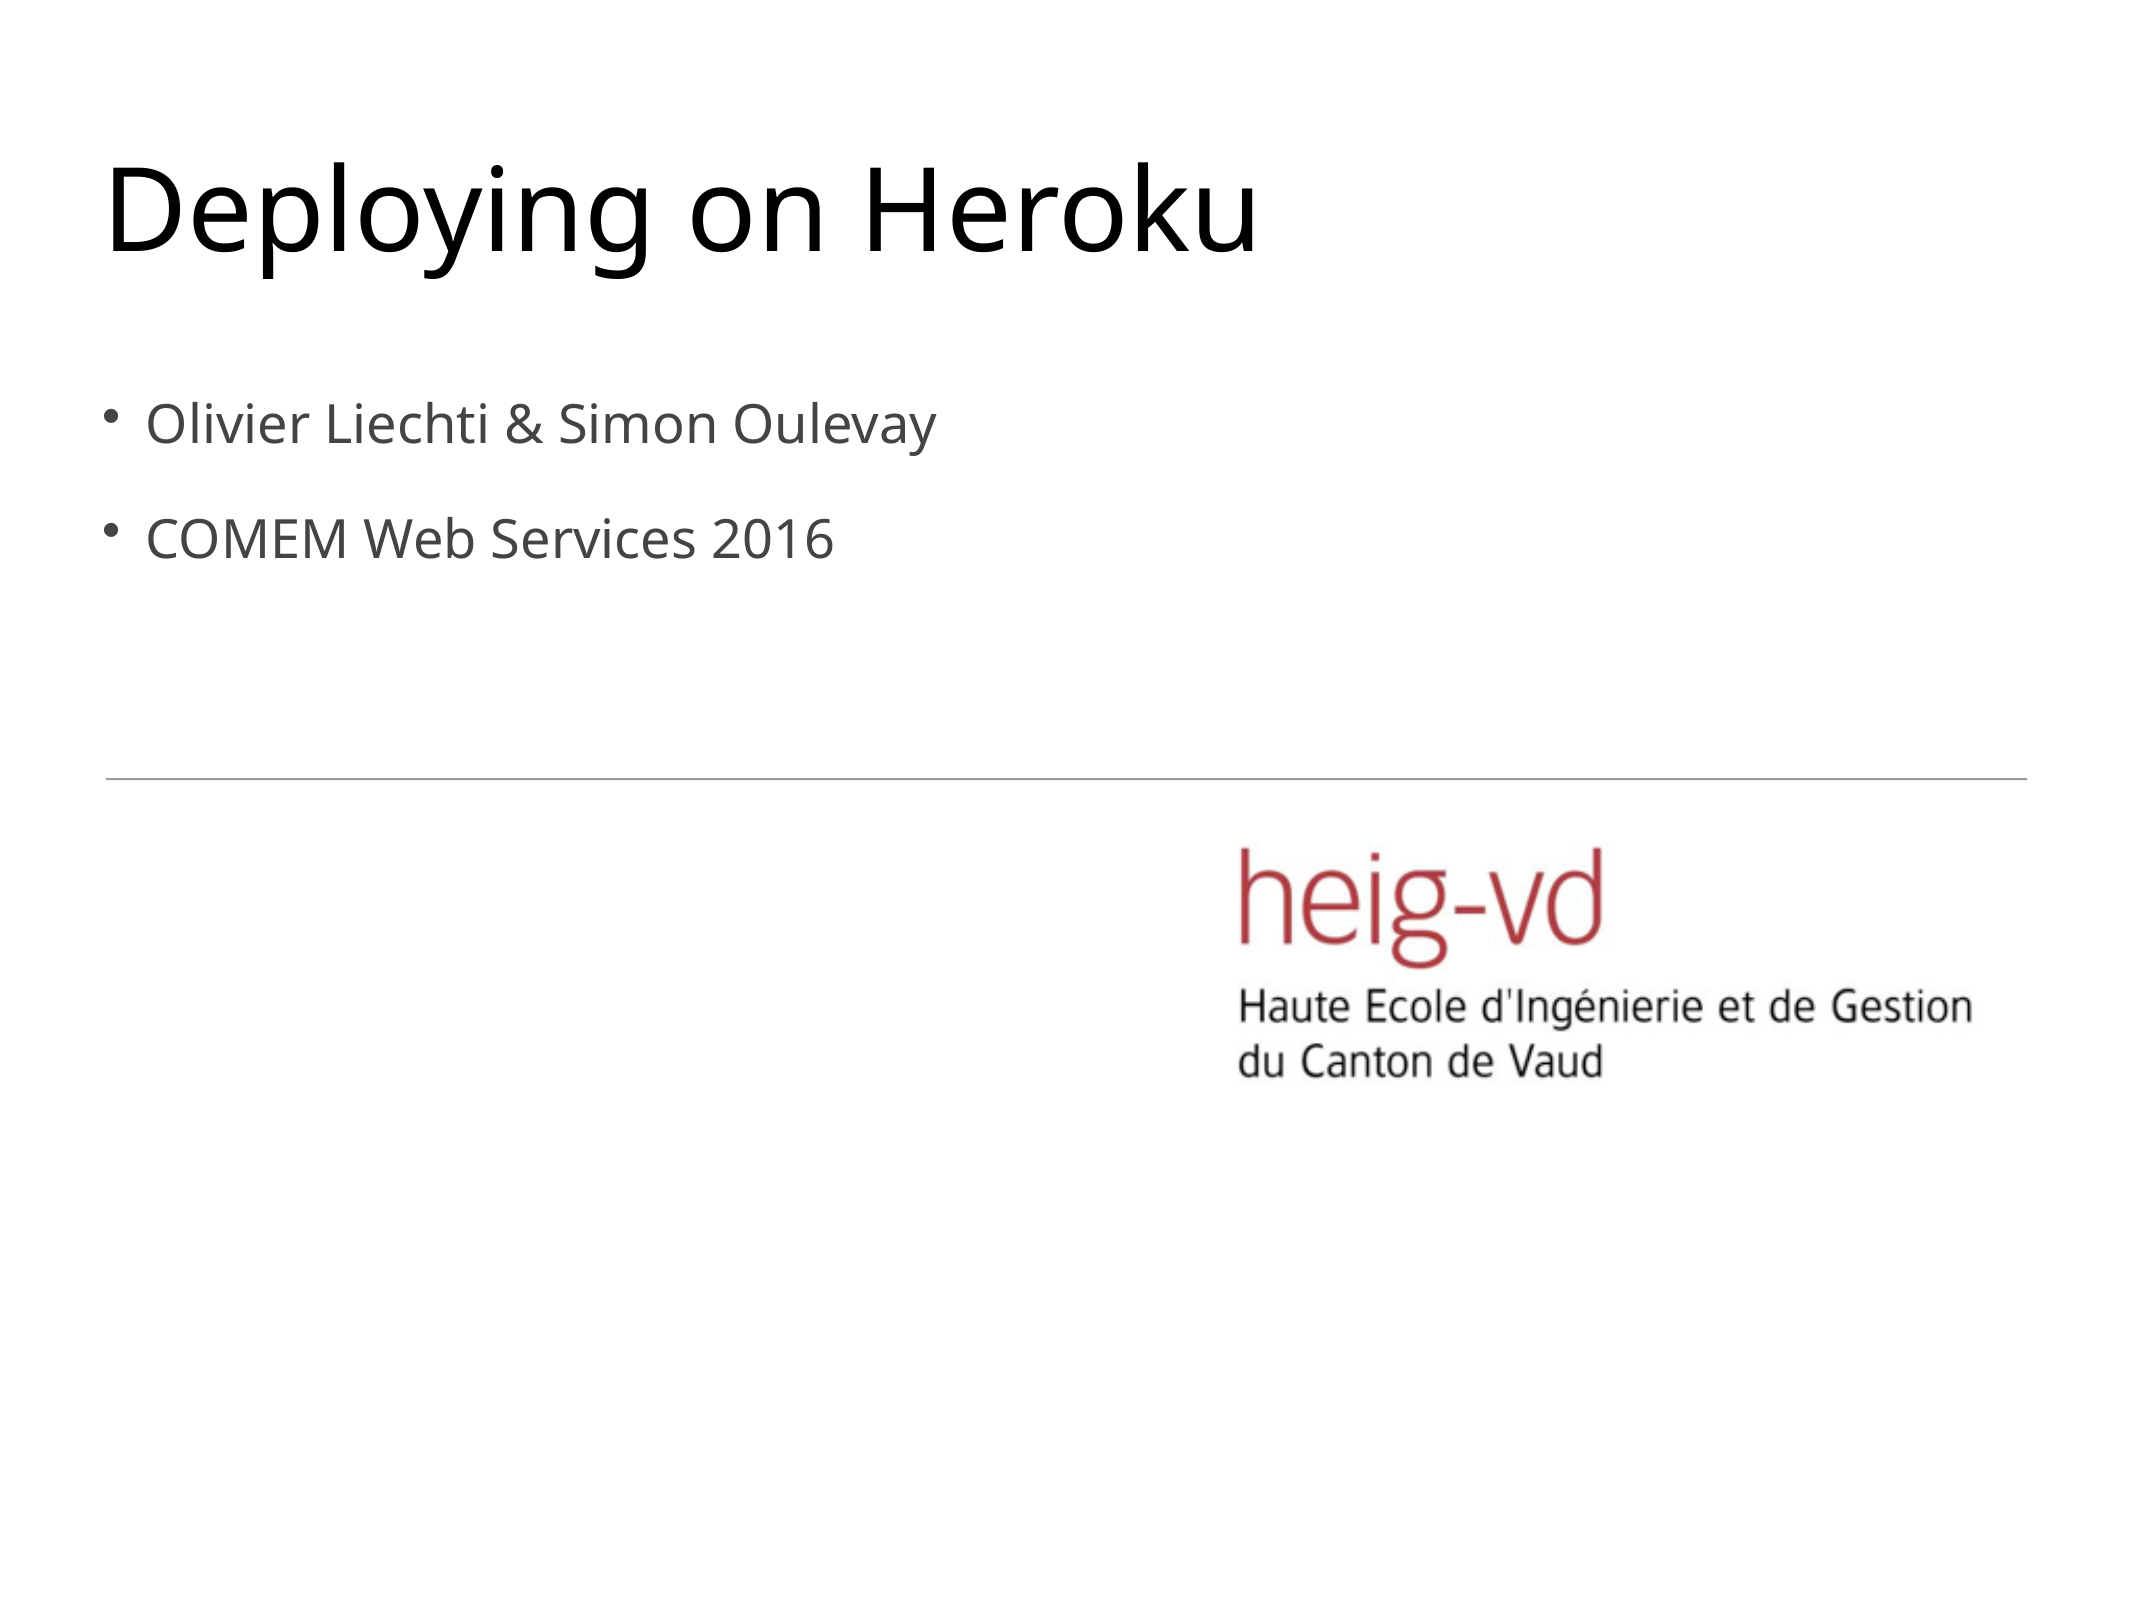

# Deploying on Heroku
Olivier Liechti & Simon Oulevay
COMEM Web Services 2016